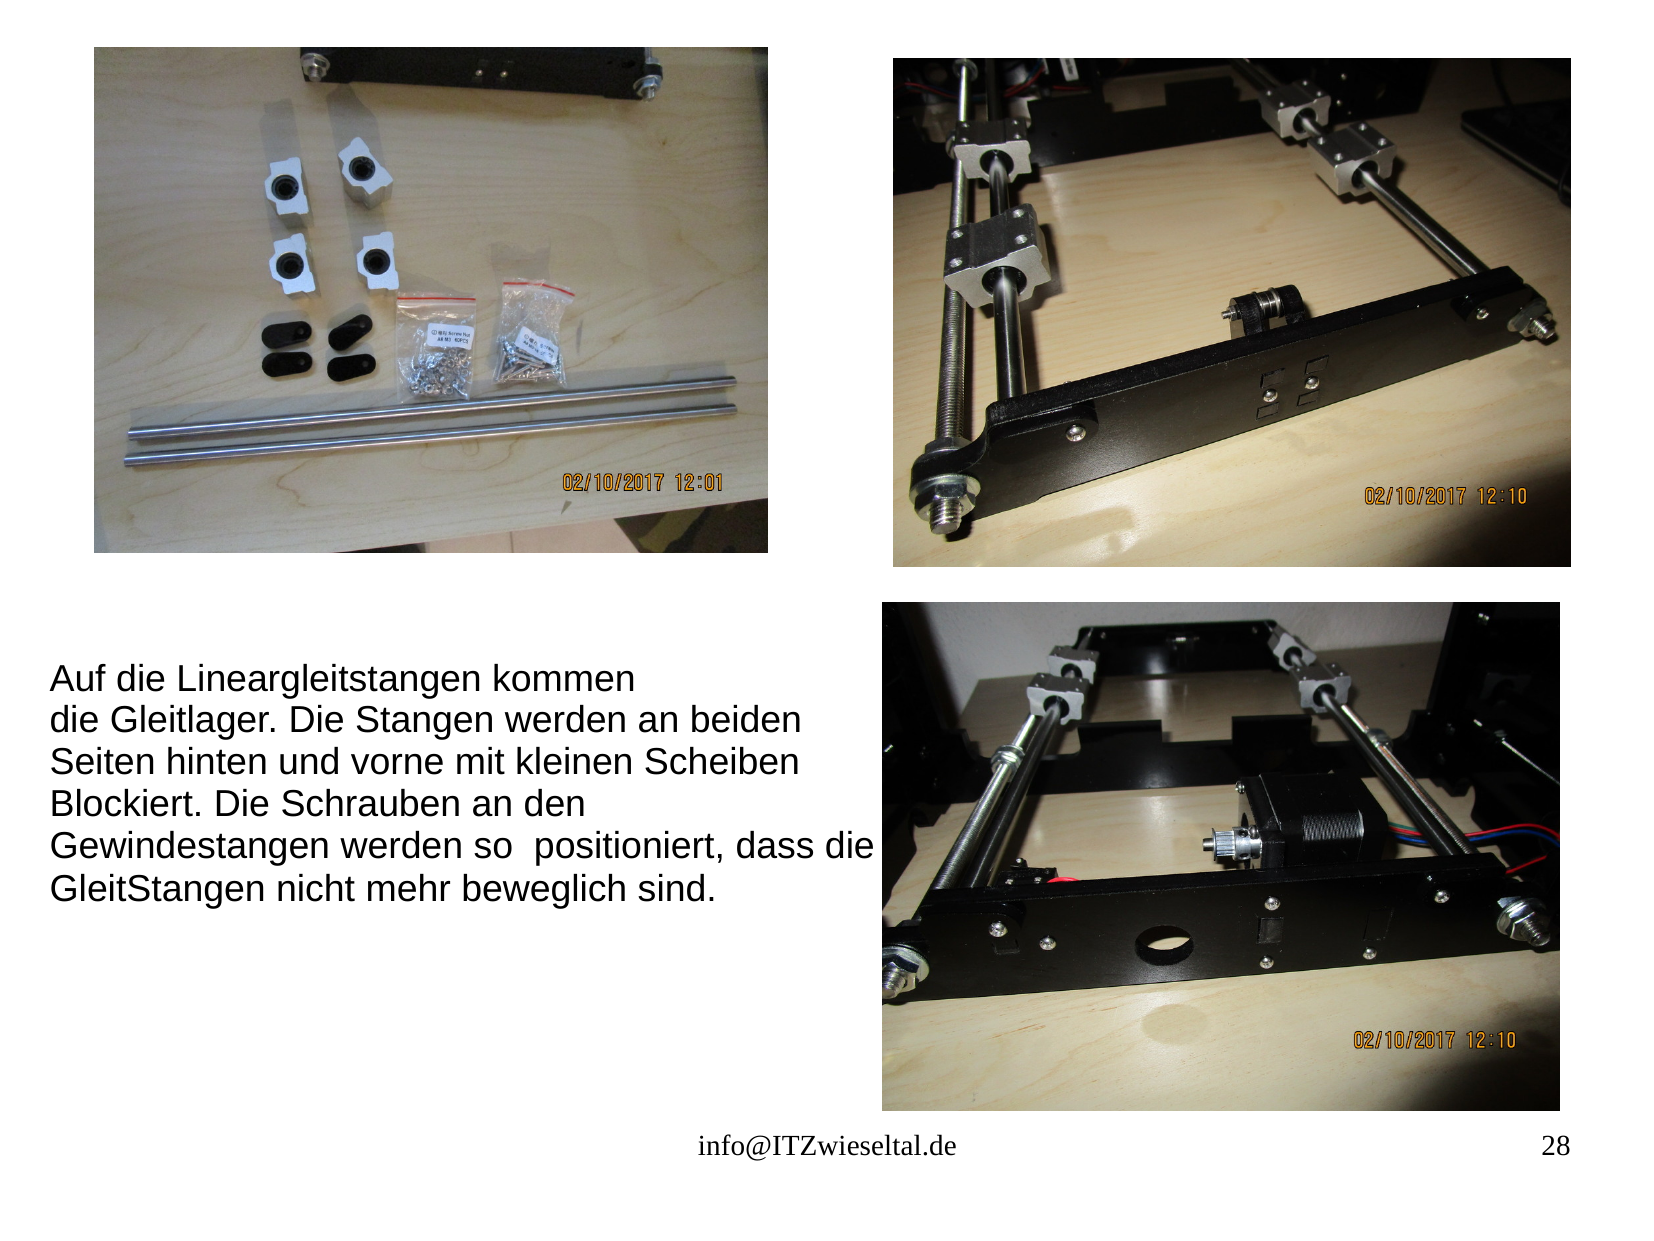

Auf die Lineargleitstangen kommen
die Gleitlager. Die Stangen werden an beiden
Seiten hinten und vorne mit kleinen Scheiben
Blockiert. Die Schrauben an den
Gewindestangen werden so positioniert, dass die
GleitStangen nicht mehr beweglich sind.
info@ITZwieseltal.de
28